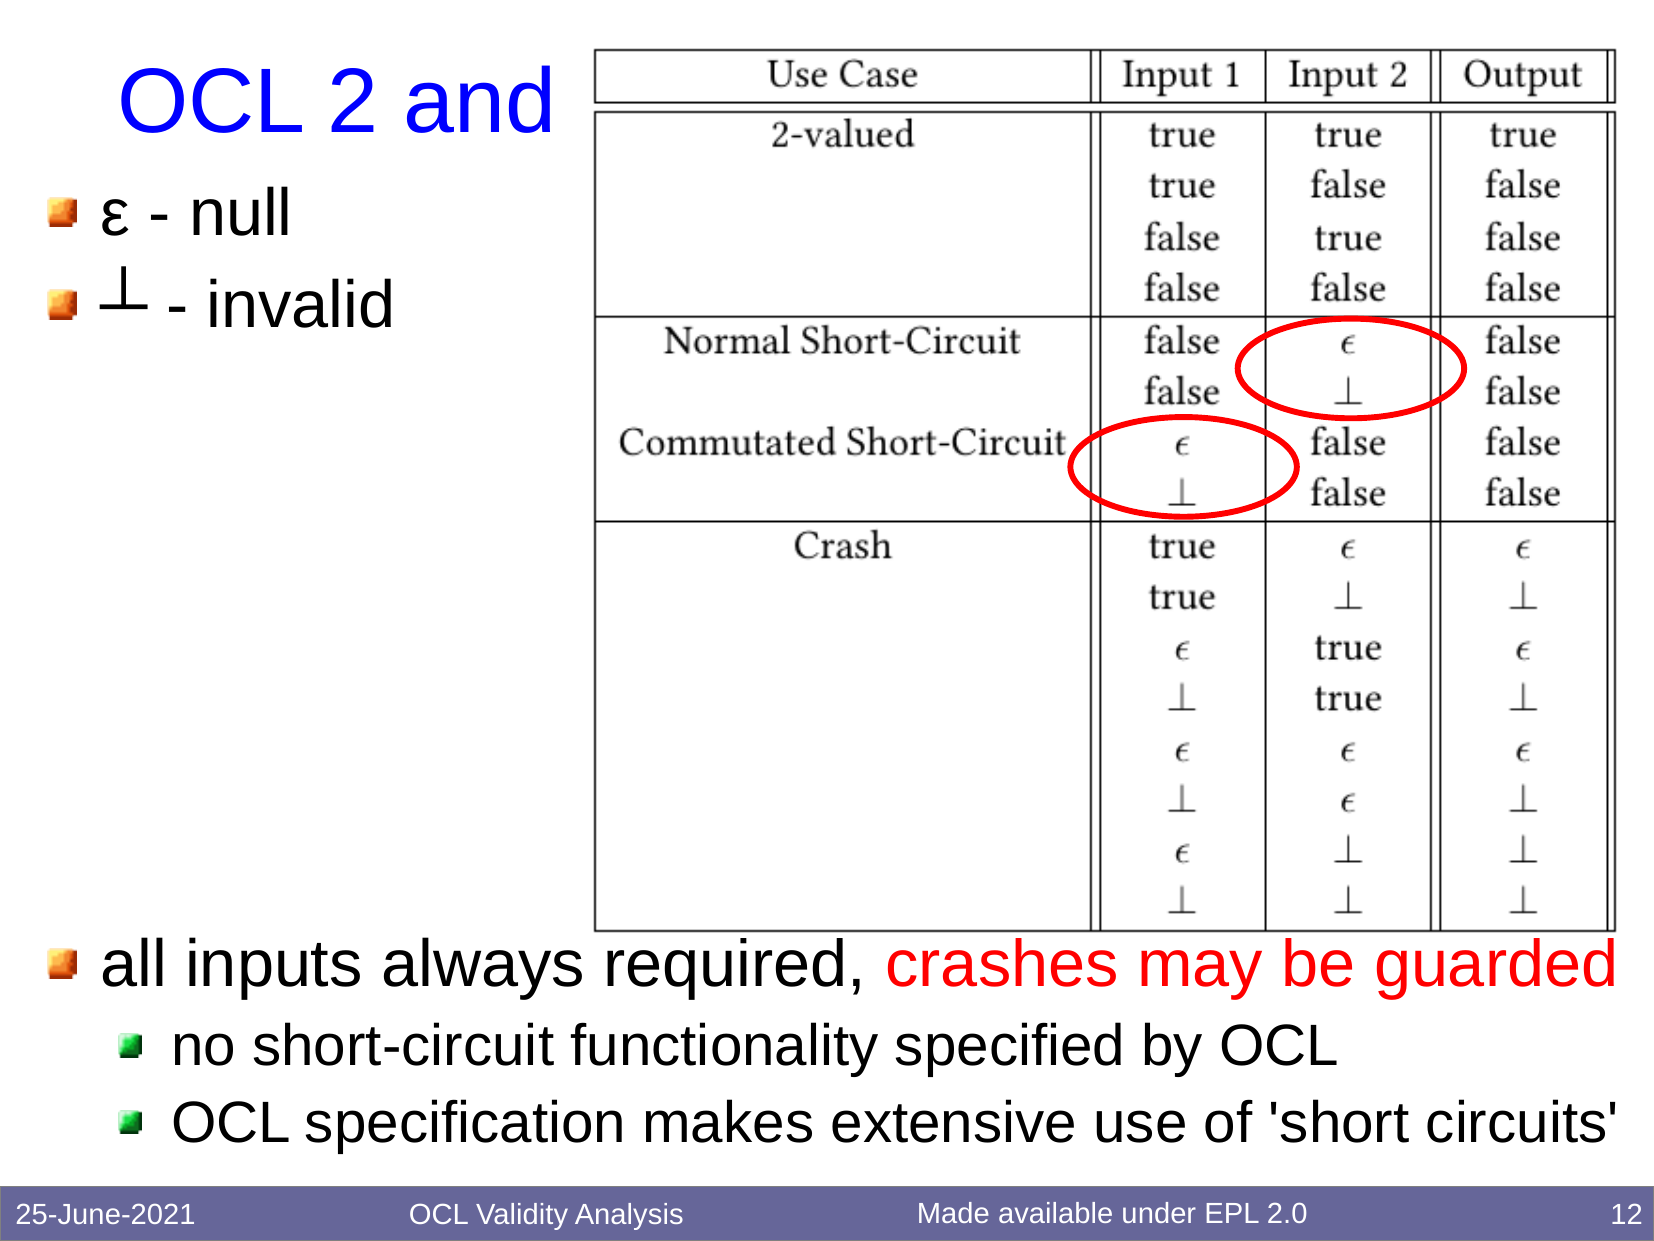

# OCL 2 and
ε - null
┴ - invalid
all inputs always required, crashes may be guarded
no short-circuit functionality specified by OCL
OCL specification makes extensive use of 'short circuits'
25-June-2021
OCL Validity Analysis
12